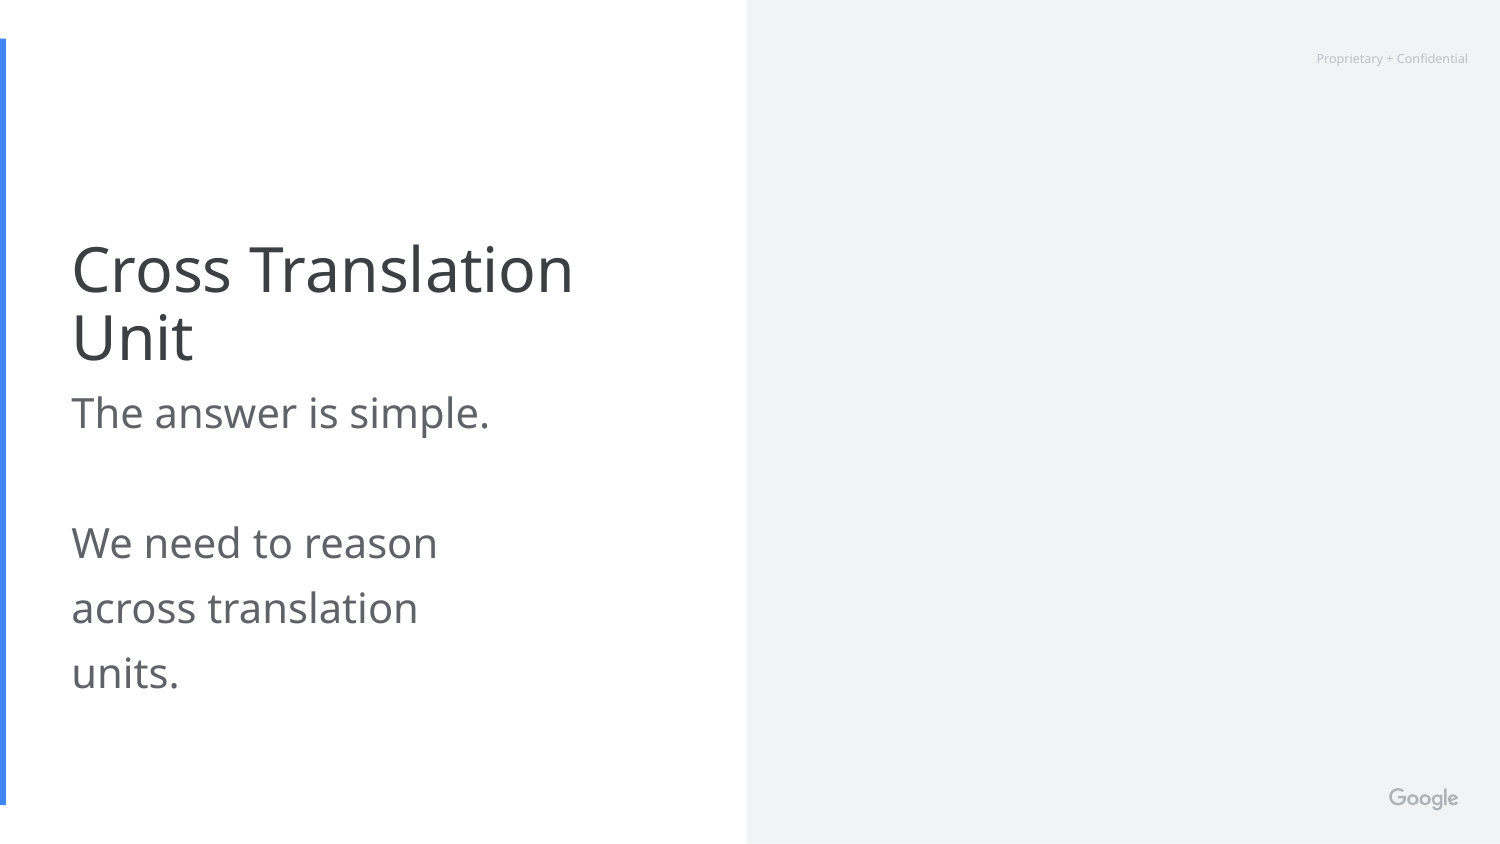

Cross Translation Unit
# The answer is simple.
We need to reason across translation units.